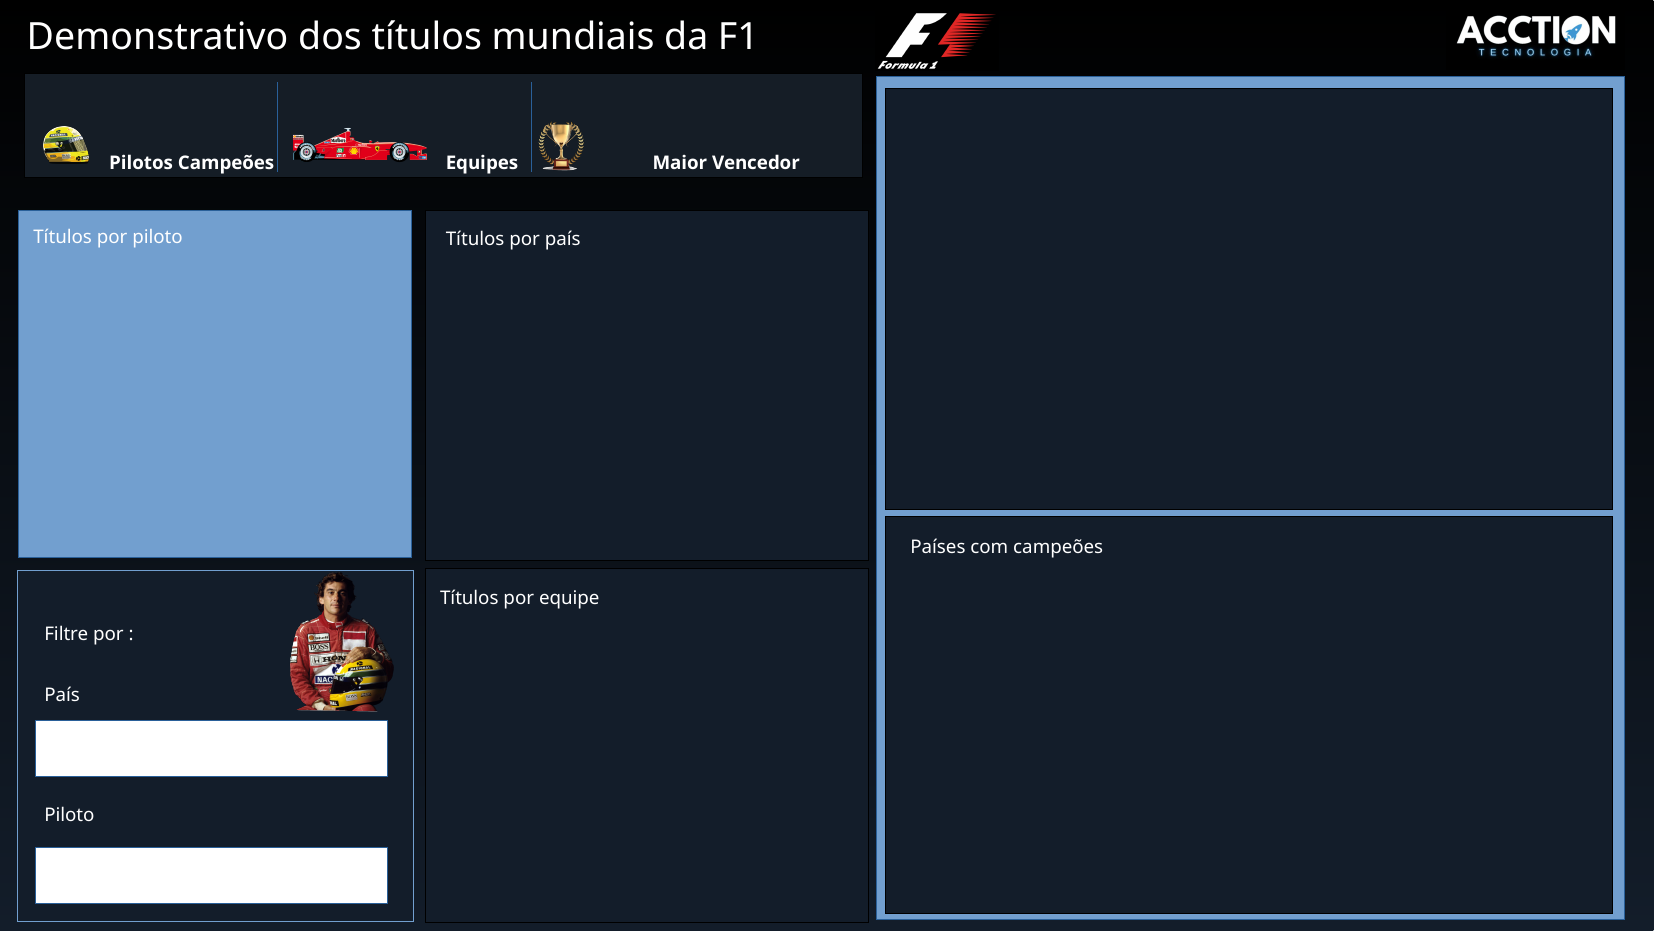

Demonstrativo dos títulos mundiais da F1
Pilotos Campeões
Equipes
Maior Vencedor
Títulos por país
Títulos por piloto
Países com campeões
Títulos por equipe
Filtre por :
País
Piloto